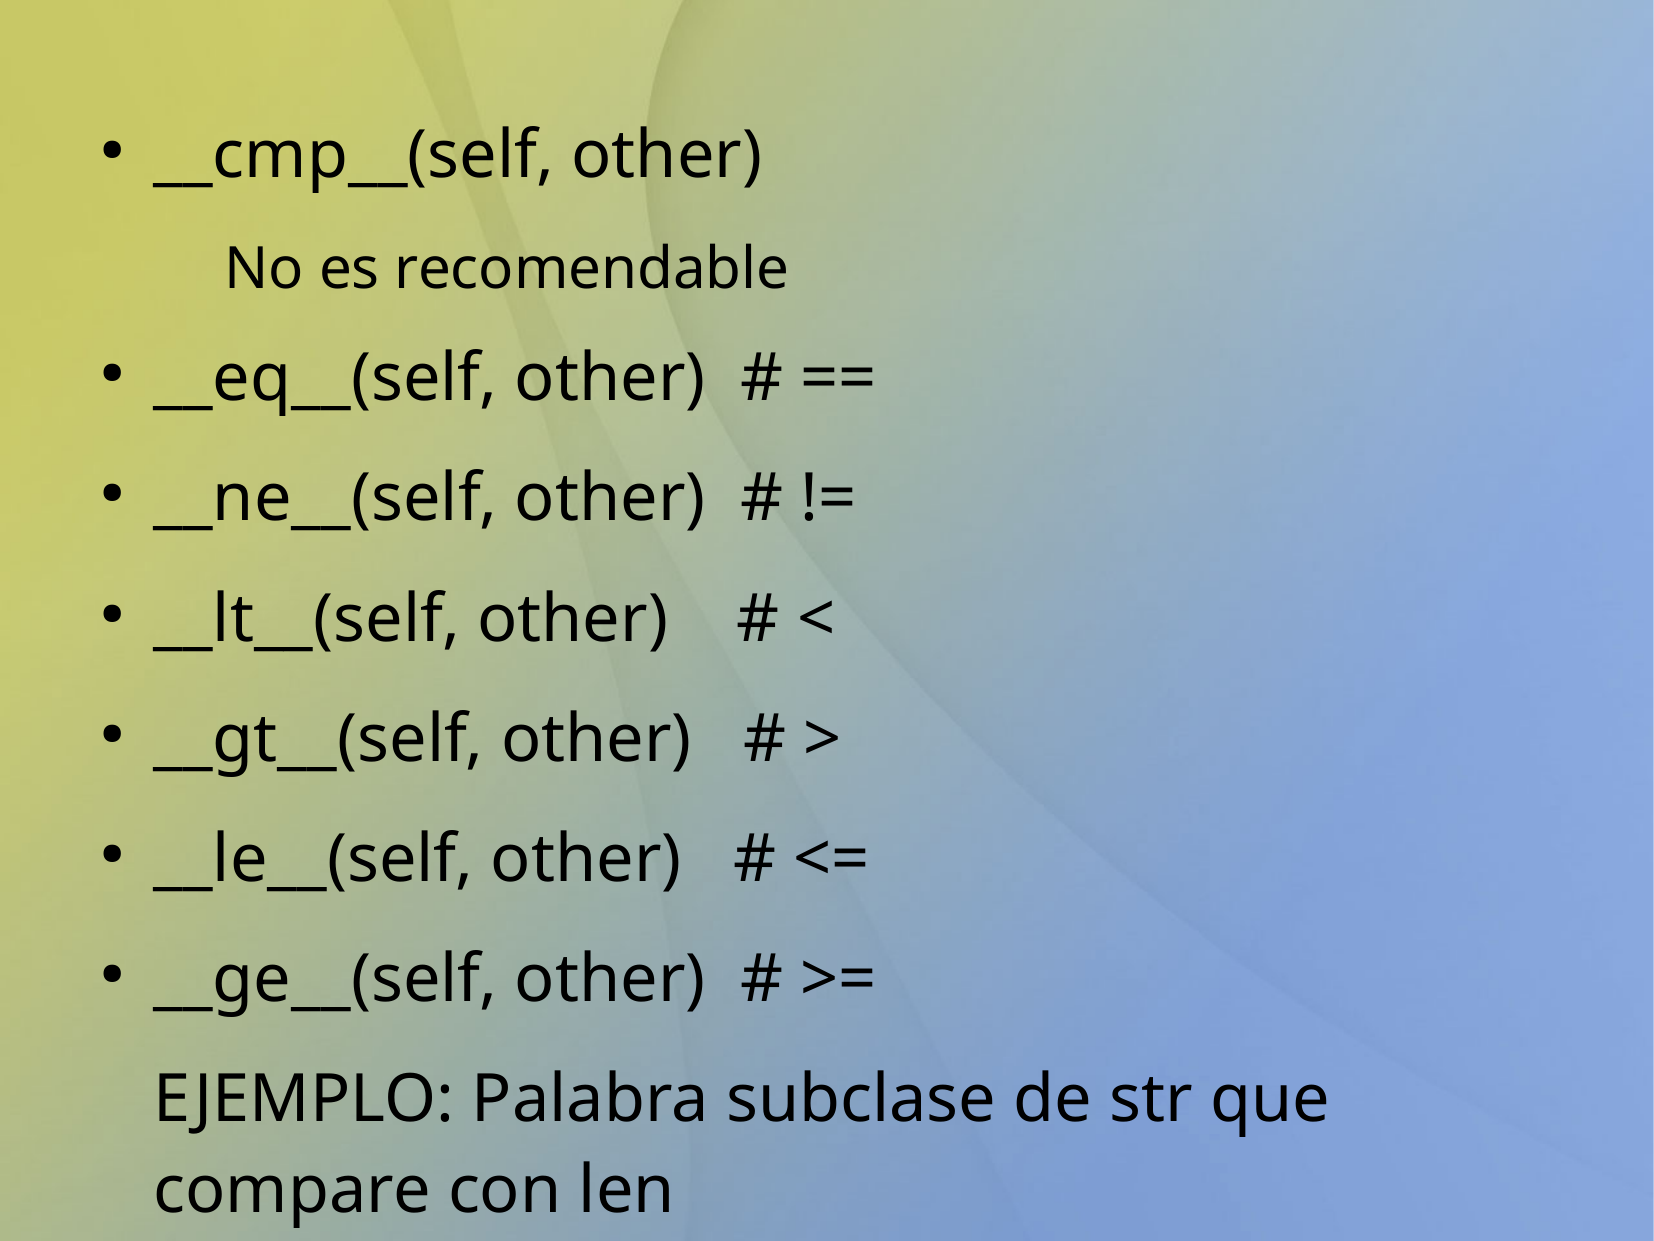

# __cmp__(self, other)
No es recomendable
__eq__(self, other) # ==
__ne__(self, other) # !=
__lt__(self, other) # <
__gt__(self, other) # >
__le__(self, other) # <=
__ge__(self, other) # >=
EJEMPLO: Palabra subclase de str que compare con len